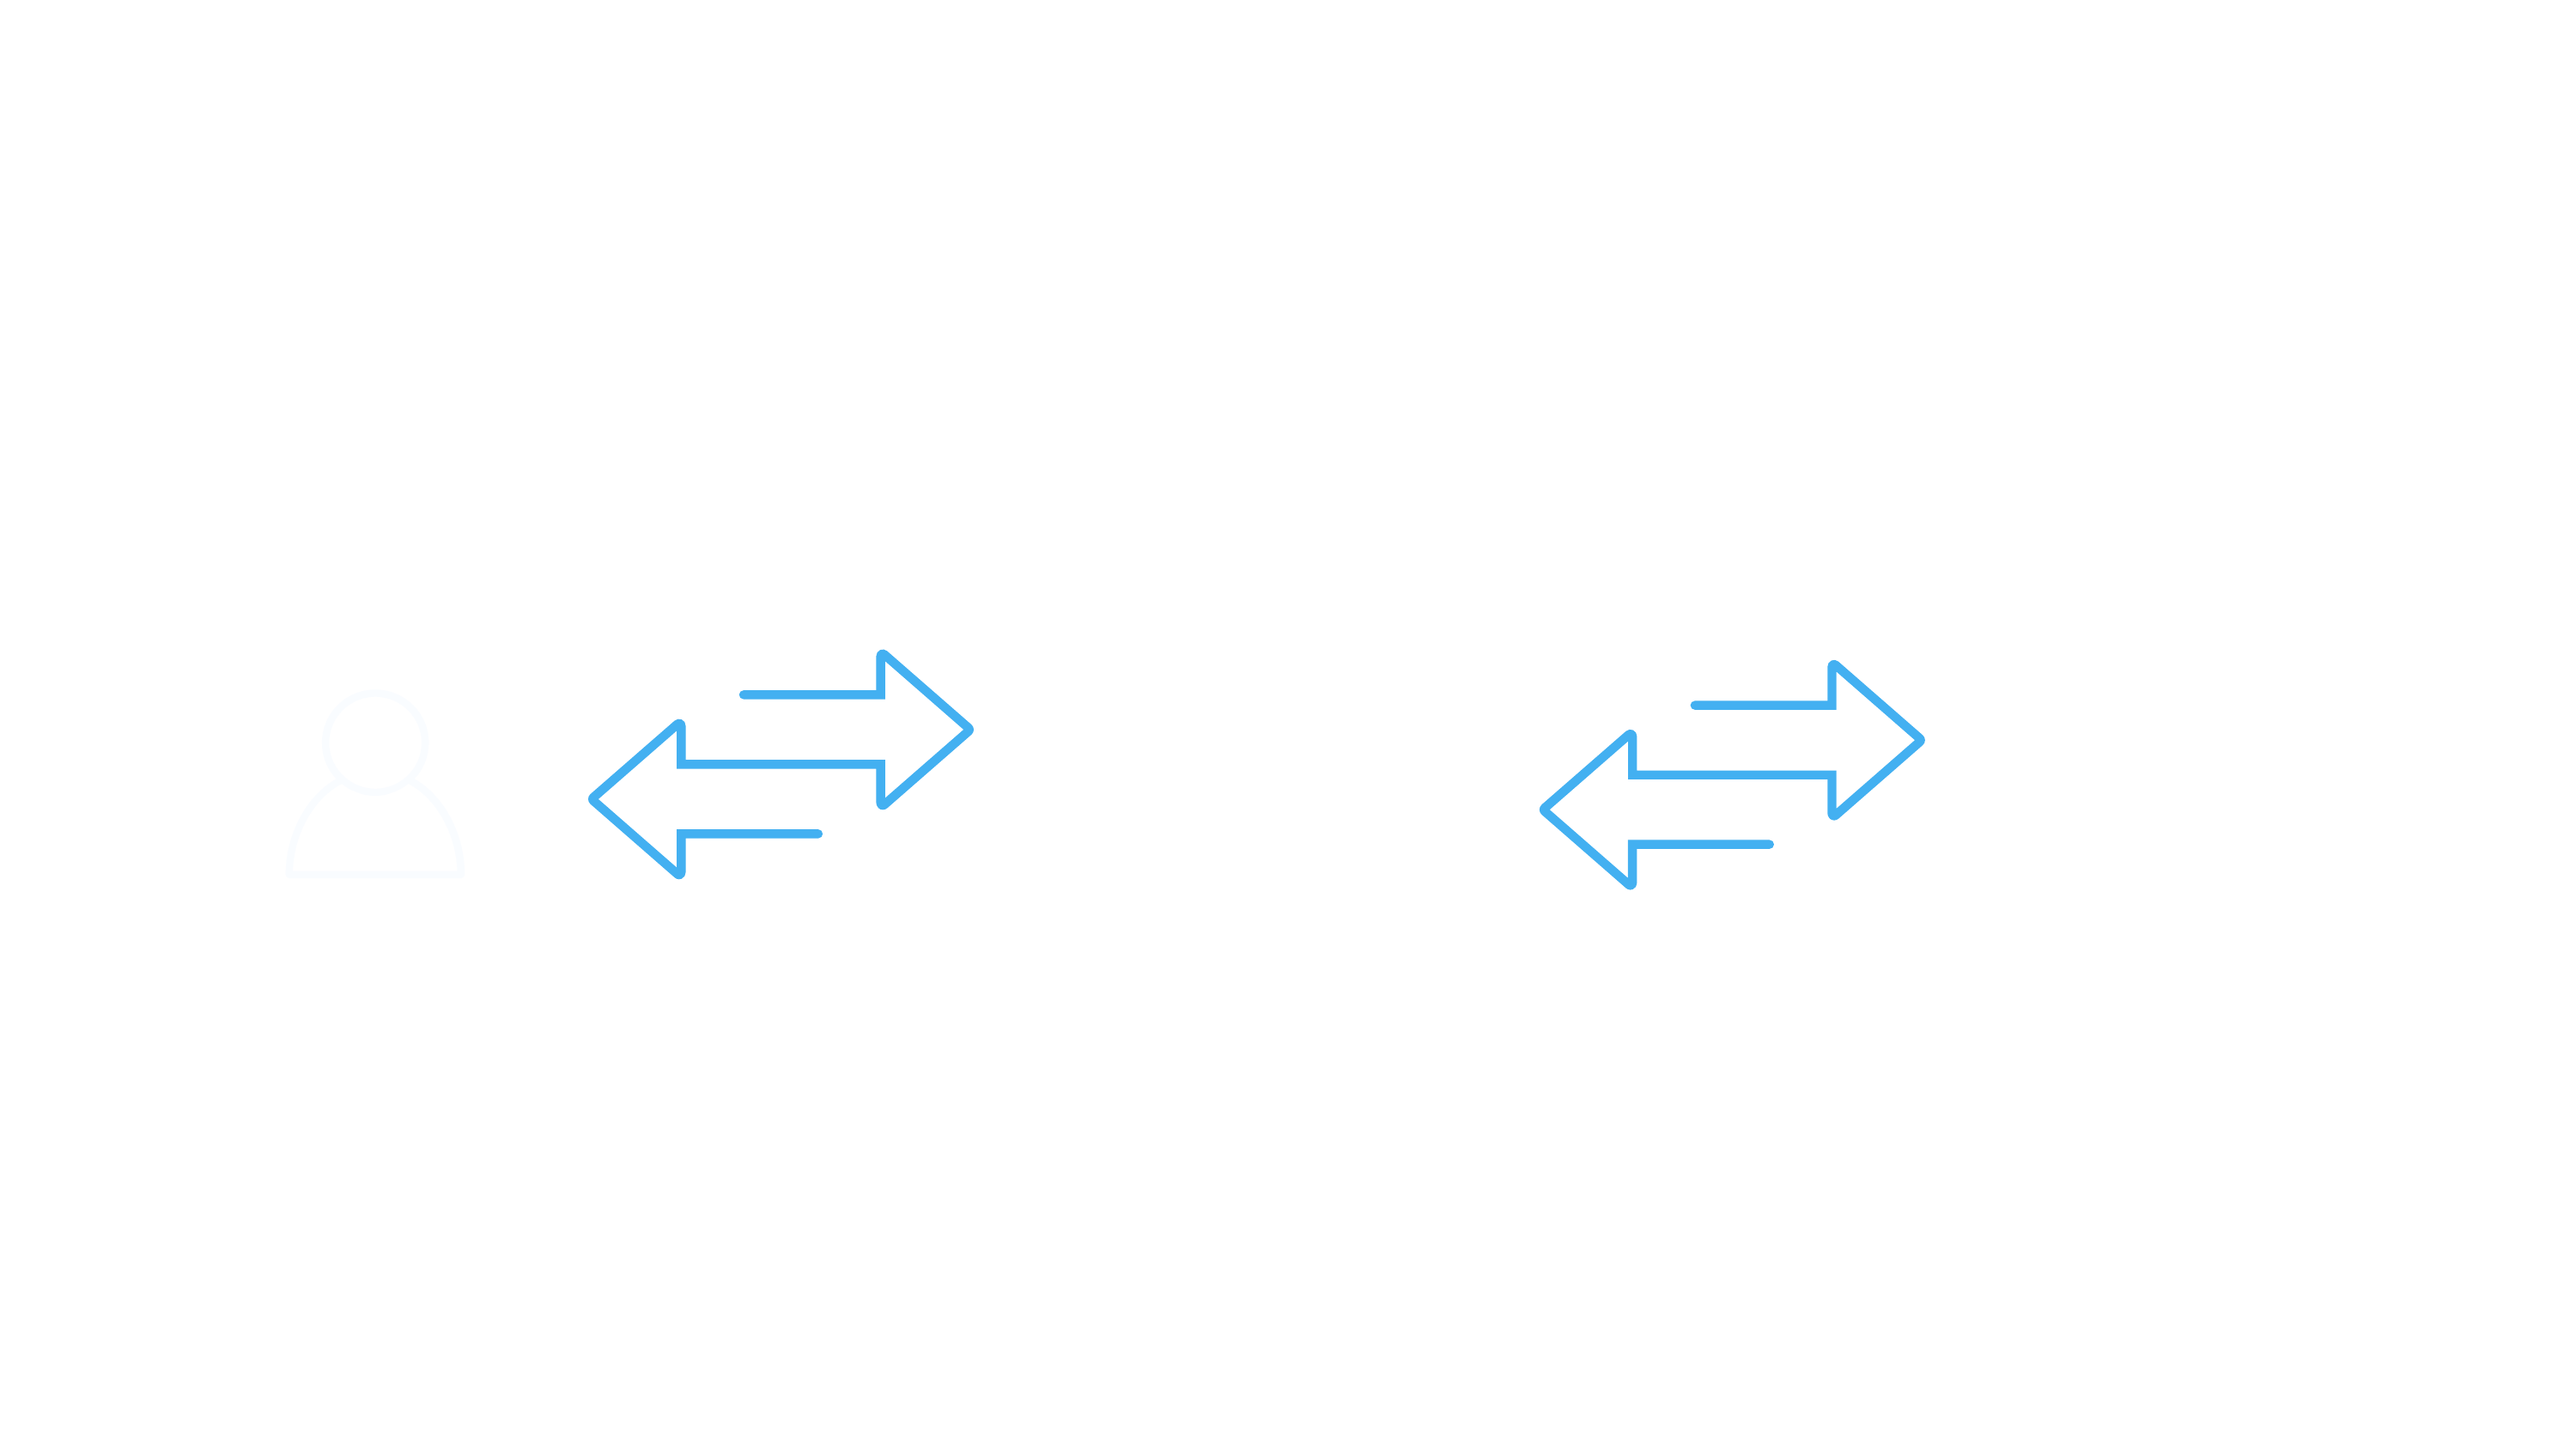

TRA CỨU PHÁP ĐIỂN
TRUY XUẤT
TÌM KIẾM
TRẢ VỀ KẾT QUẢ